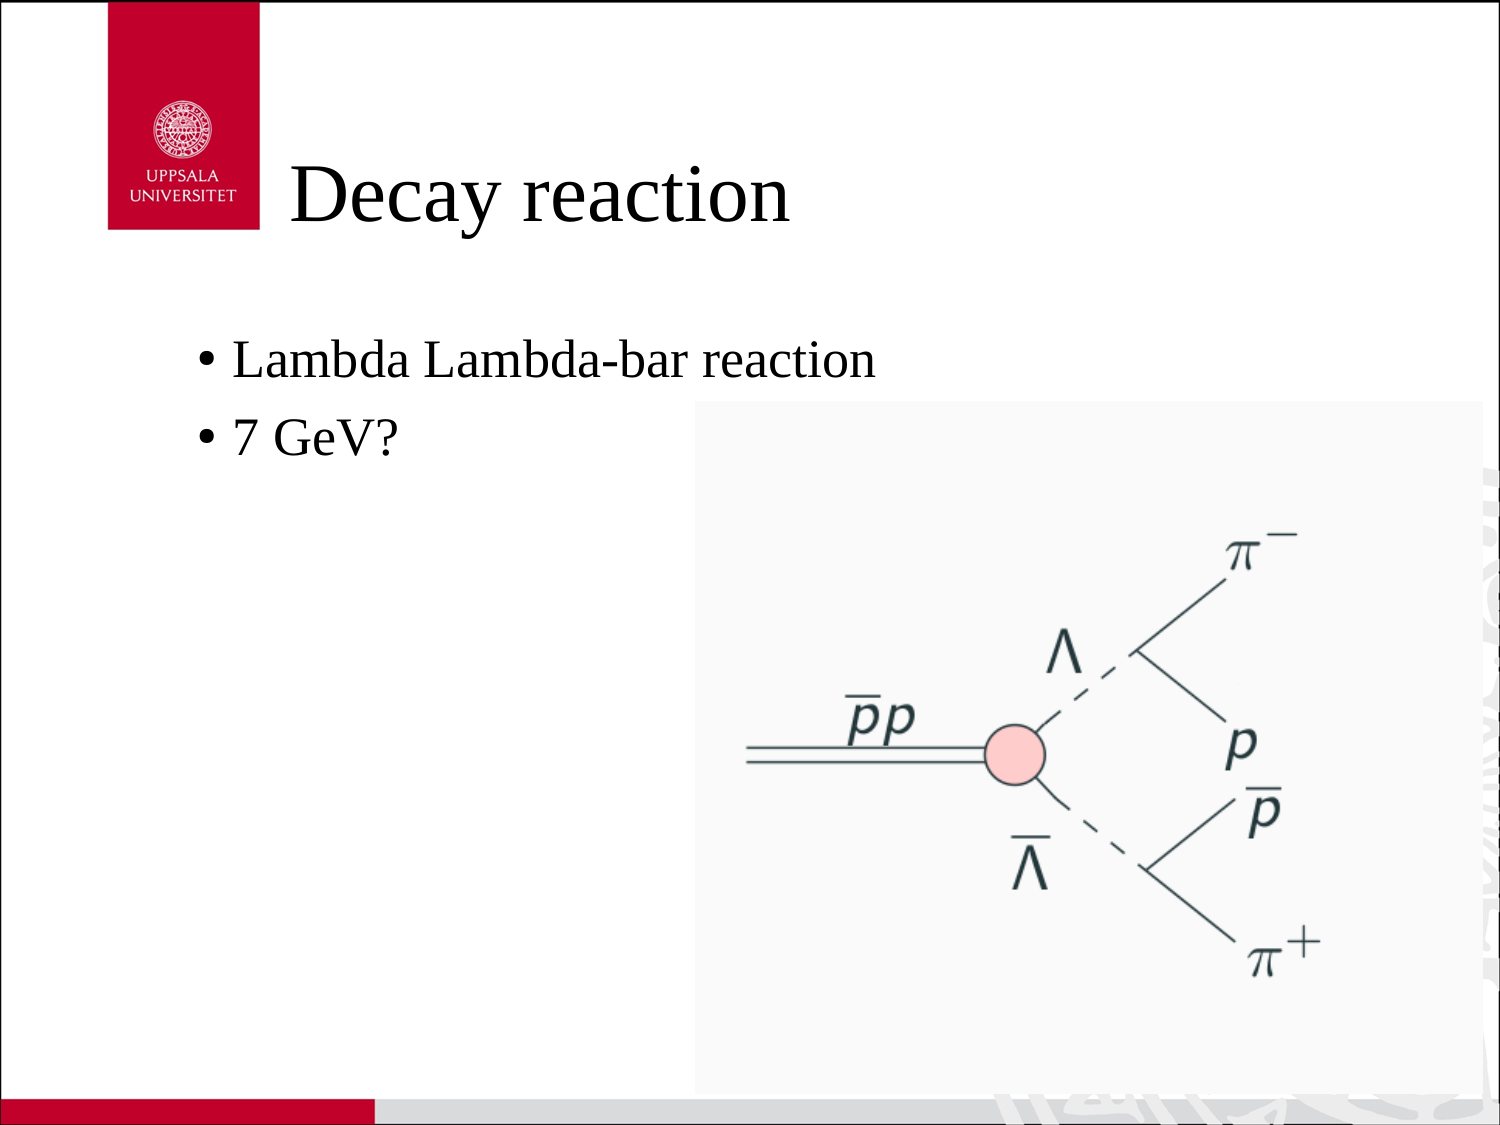

# Decay reaction
Lambda Lambda-bar reaction
7 GeV?